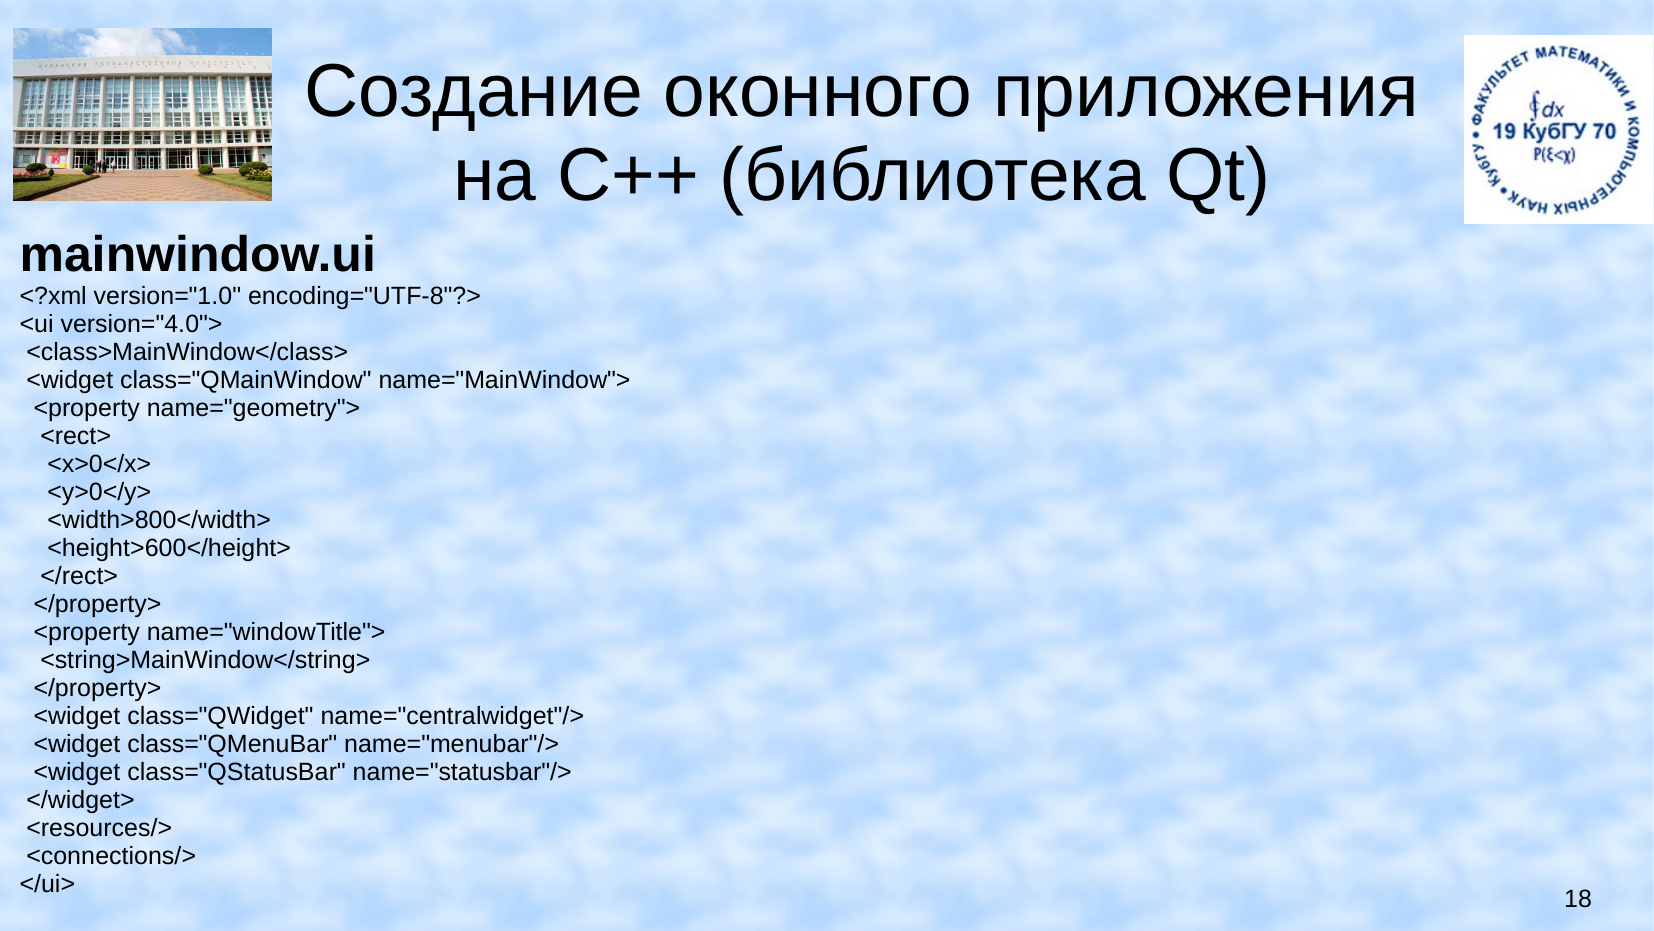

# Создание оконного приложения на С++ (библиотека Qt)
mainwindow.ui
<?xml version="1.0" encoding="UTF-8"?>
<ui version="4.0">
 <class>MainWindow</class>
 <widget class="QMainWindow" name="MainWindow">
 <property name="geometry">
 <rect>
 <x>0</x>
 <y>0</y>
 <width>800</width>
 <height>600</height>
 </rect>
 </property>
 <property name="windowTitle">
 <string>MainWindow</string>
 </property>
 <widget class="QWidget" name="centralwidget"/>
 <widget class="QMenuBar" name="menubar"/>
 <widget class="QStatusBar" name="statusbar"/>
 </widget>
 <resources/>
 <connections/>
</ui>